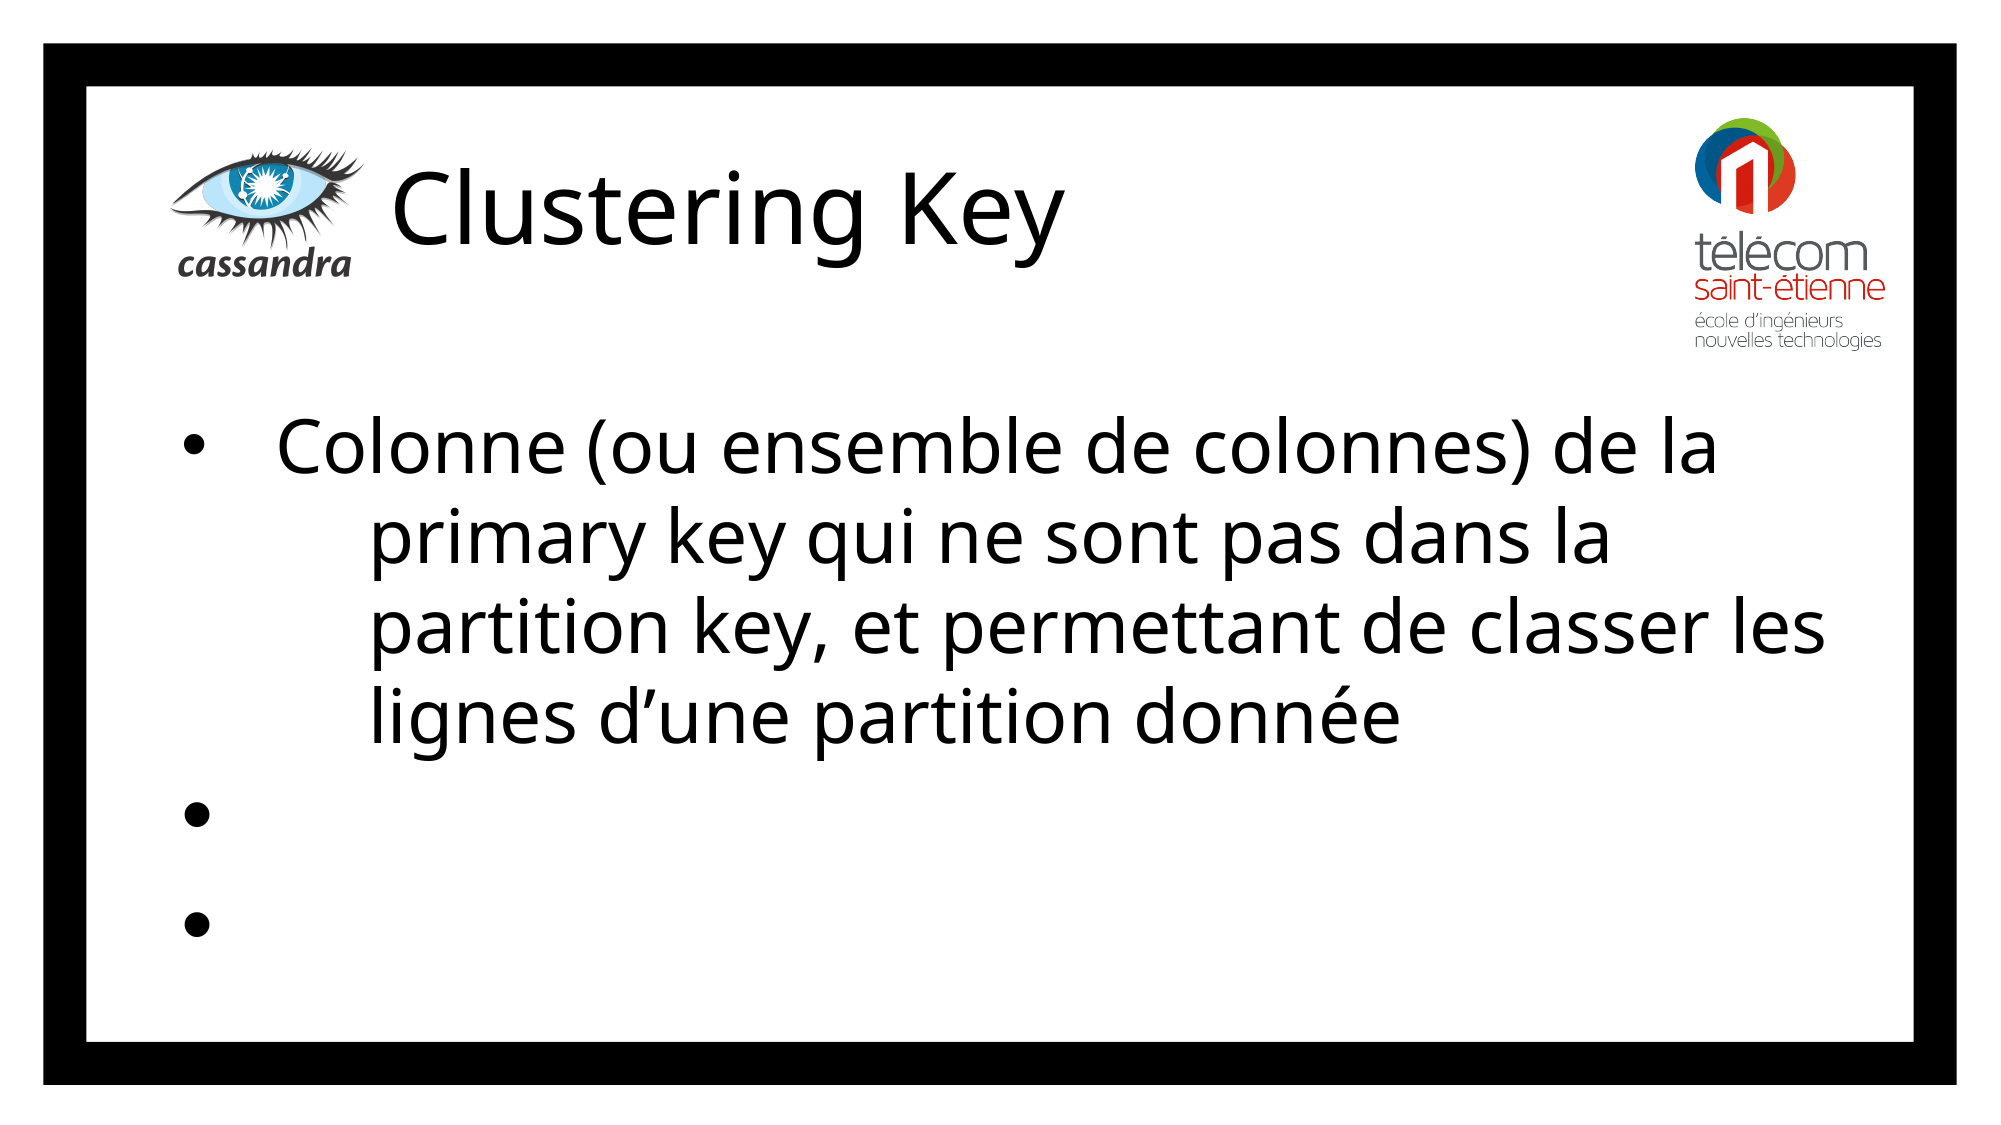

# Clustering Key
Colonne (ou ensemble de colonnes) de la primary key qui ne sont pas dans la partition key, et permettant de classer les lignes d’une partition donnée